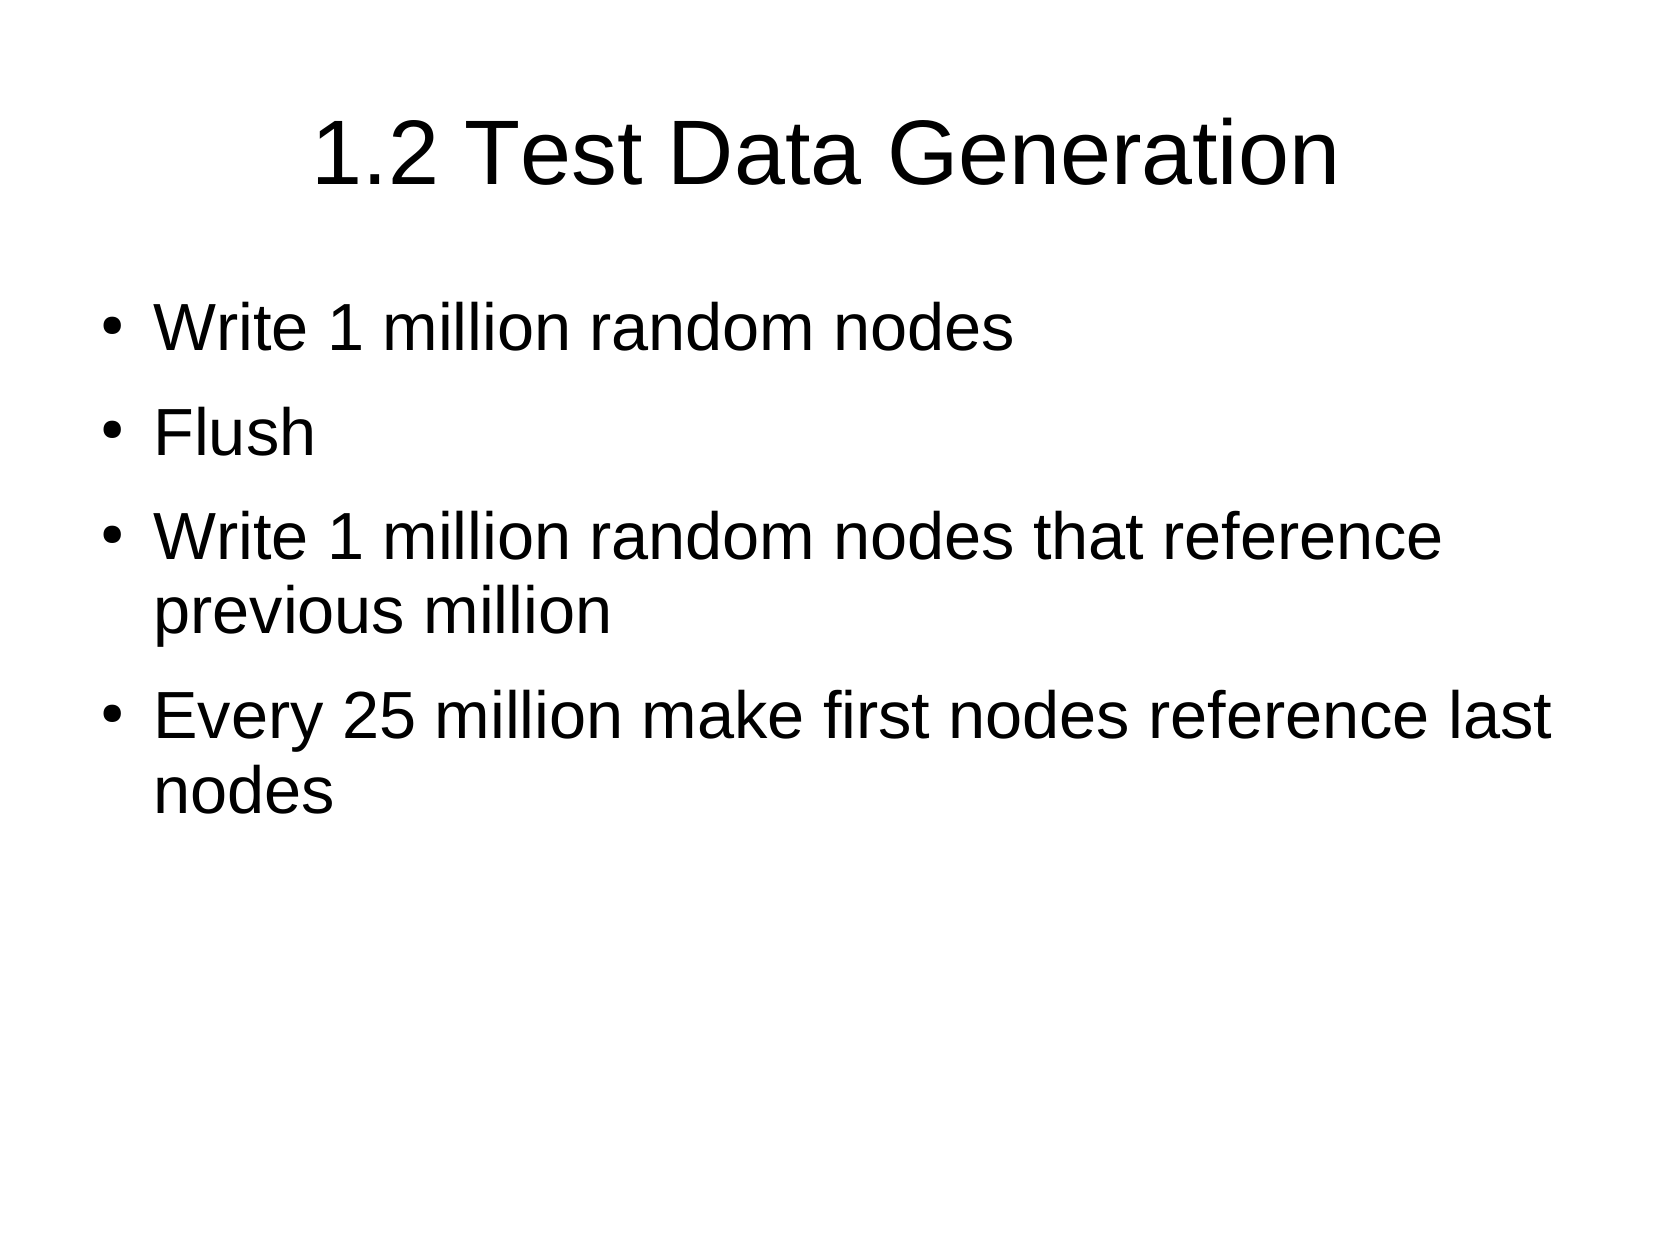

# 1.2 Test Data Generation
Write 1 million random nodes
Flush
Write 1 million random nodes that reference previous million
Every 25 million make first nodes reference last nodes